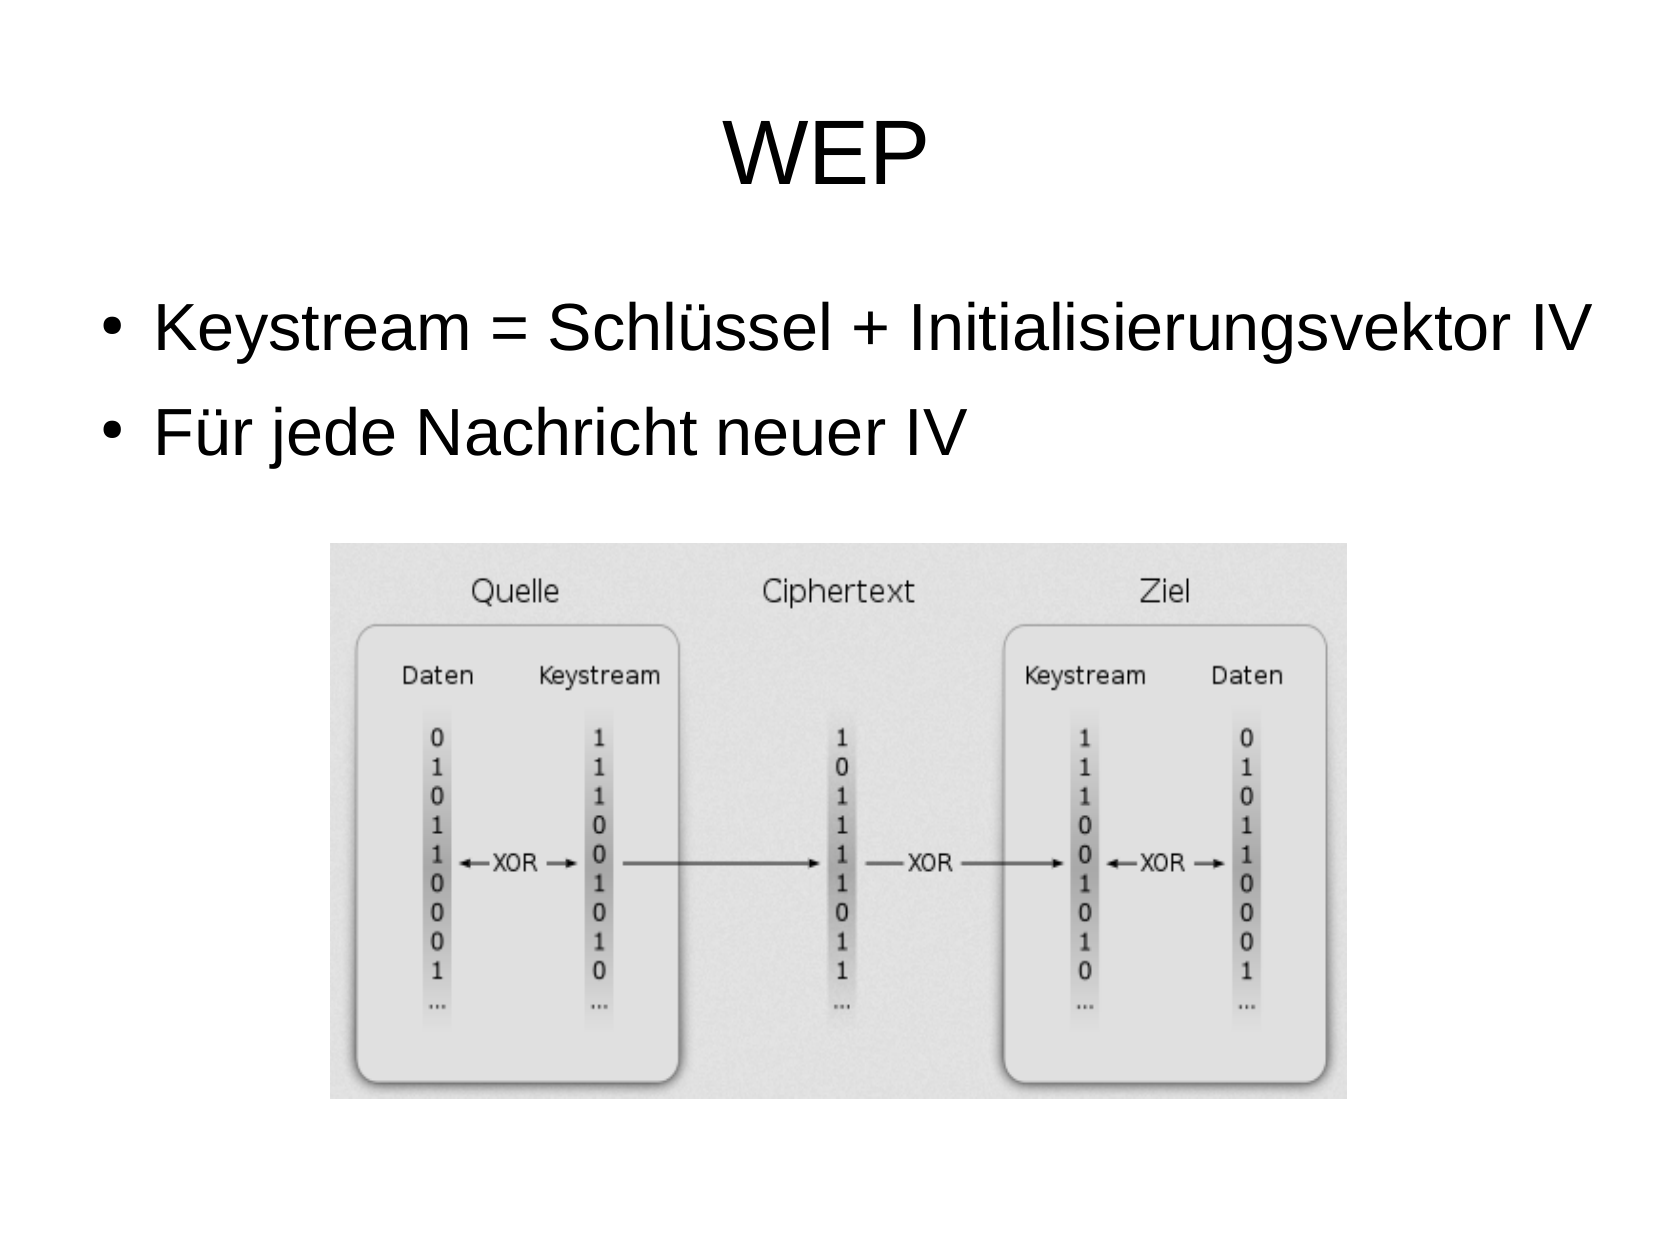

# WEP
Keystream = Schlüssel + Initialisierungsvektor IV
Für jede Nachricht neuer IV